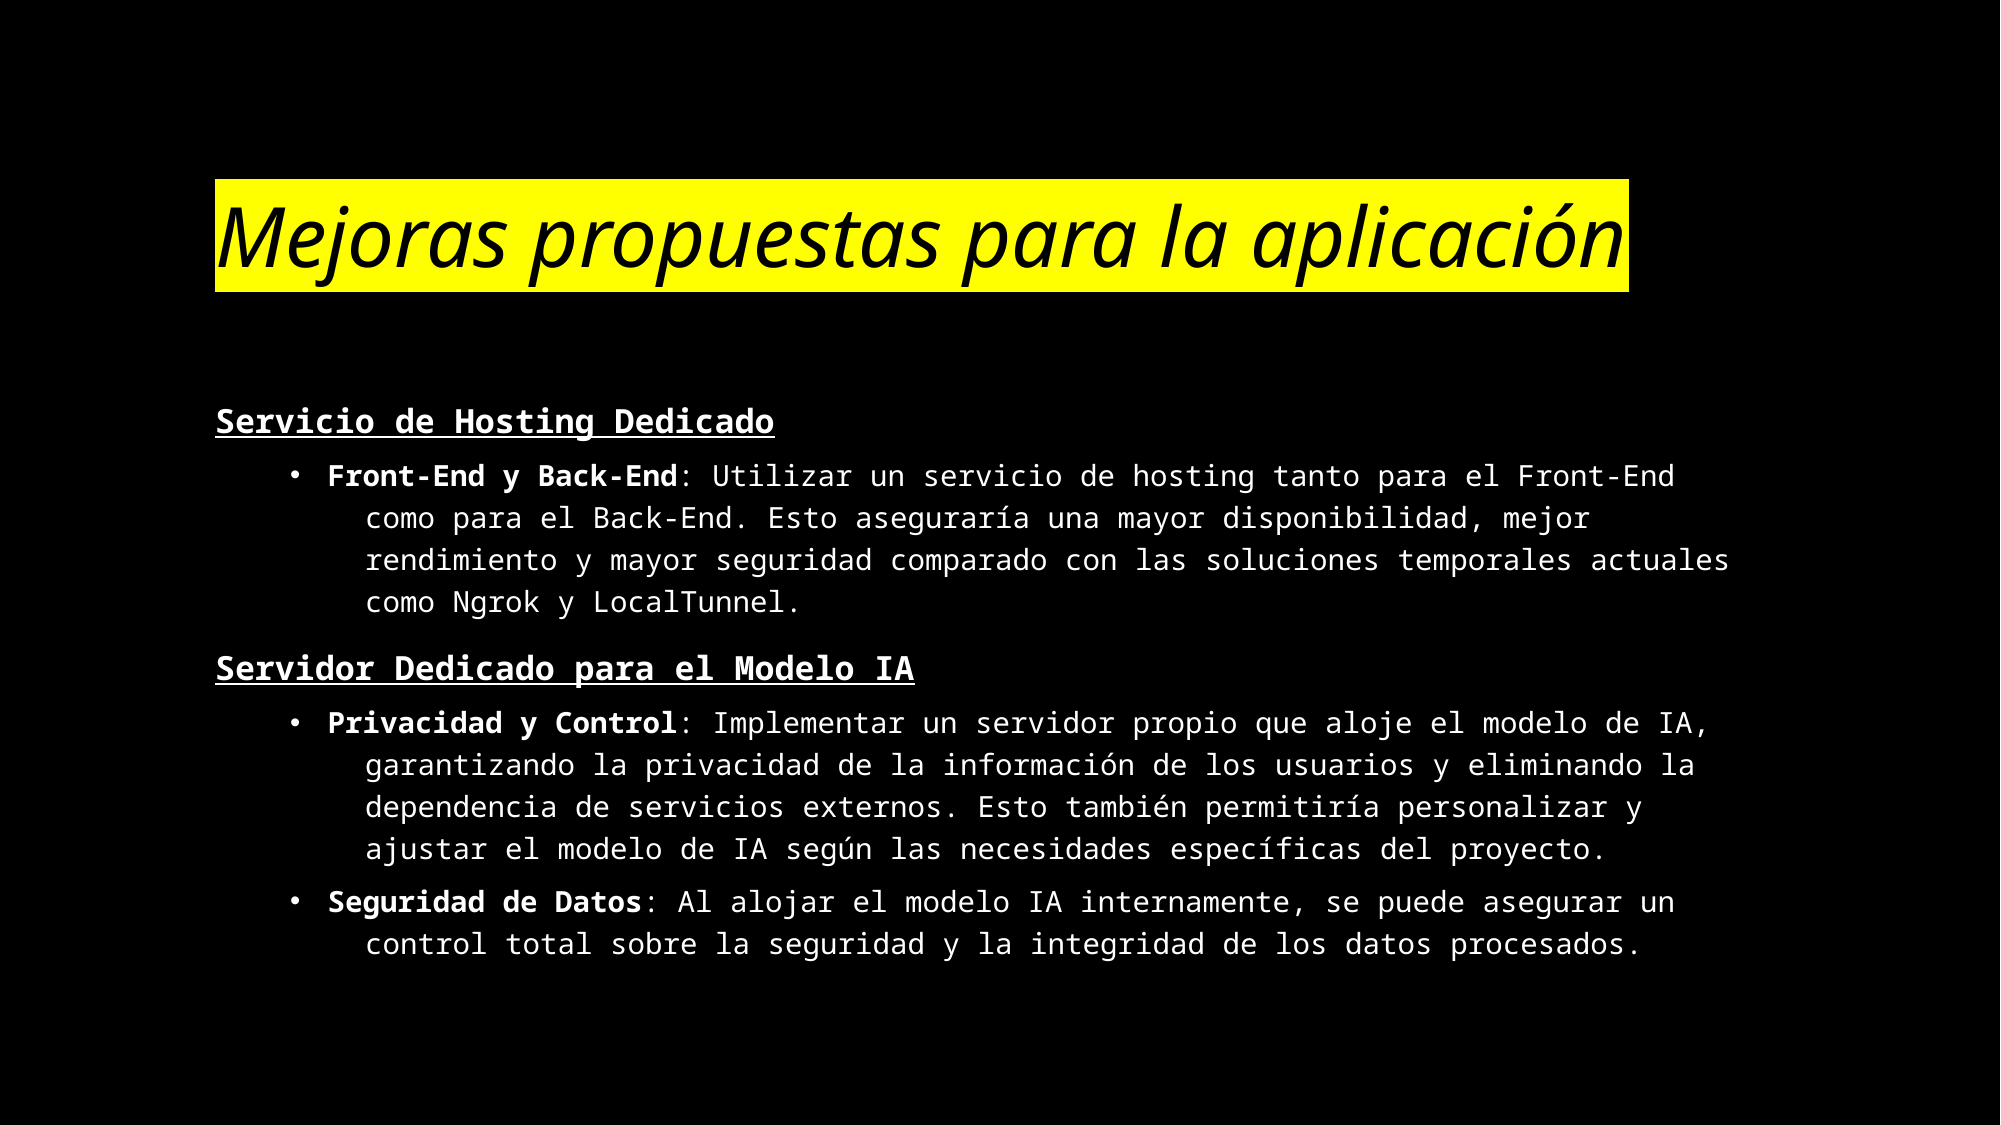

# Mejoras propuestas para la aplicación
Servicio de Hosting Dedicado
Front-End y Back-End: Utilizar un servicio de hosting tanto para el Front-End como para el Back-End. Esto aseguraría una mayor disponibilidad, mejor rendimiento y mayor seguridad comparado con las soluciones temporales actuales como Ngrok y LocalTunnel.
Servidor Dedicado para el Modelo IA
Privacidad y Control: Implementar un servidor propio que aloje el modelo de IA, garantizando la privacidad de la información de los usuarios y eliminando la dependencia de servicios externos. Esto también permitiría personalizar y ajustar el modelo de IA según las necesidades específicas del proyecto.
Seguridad de Datos: Al alojar el modelo IA internamente, se puede asegurar un control total sobre la seguridad y la integridad de los datos procesados.